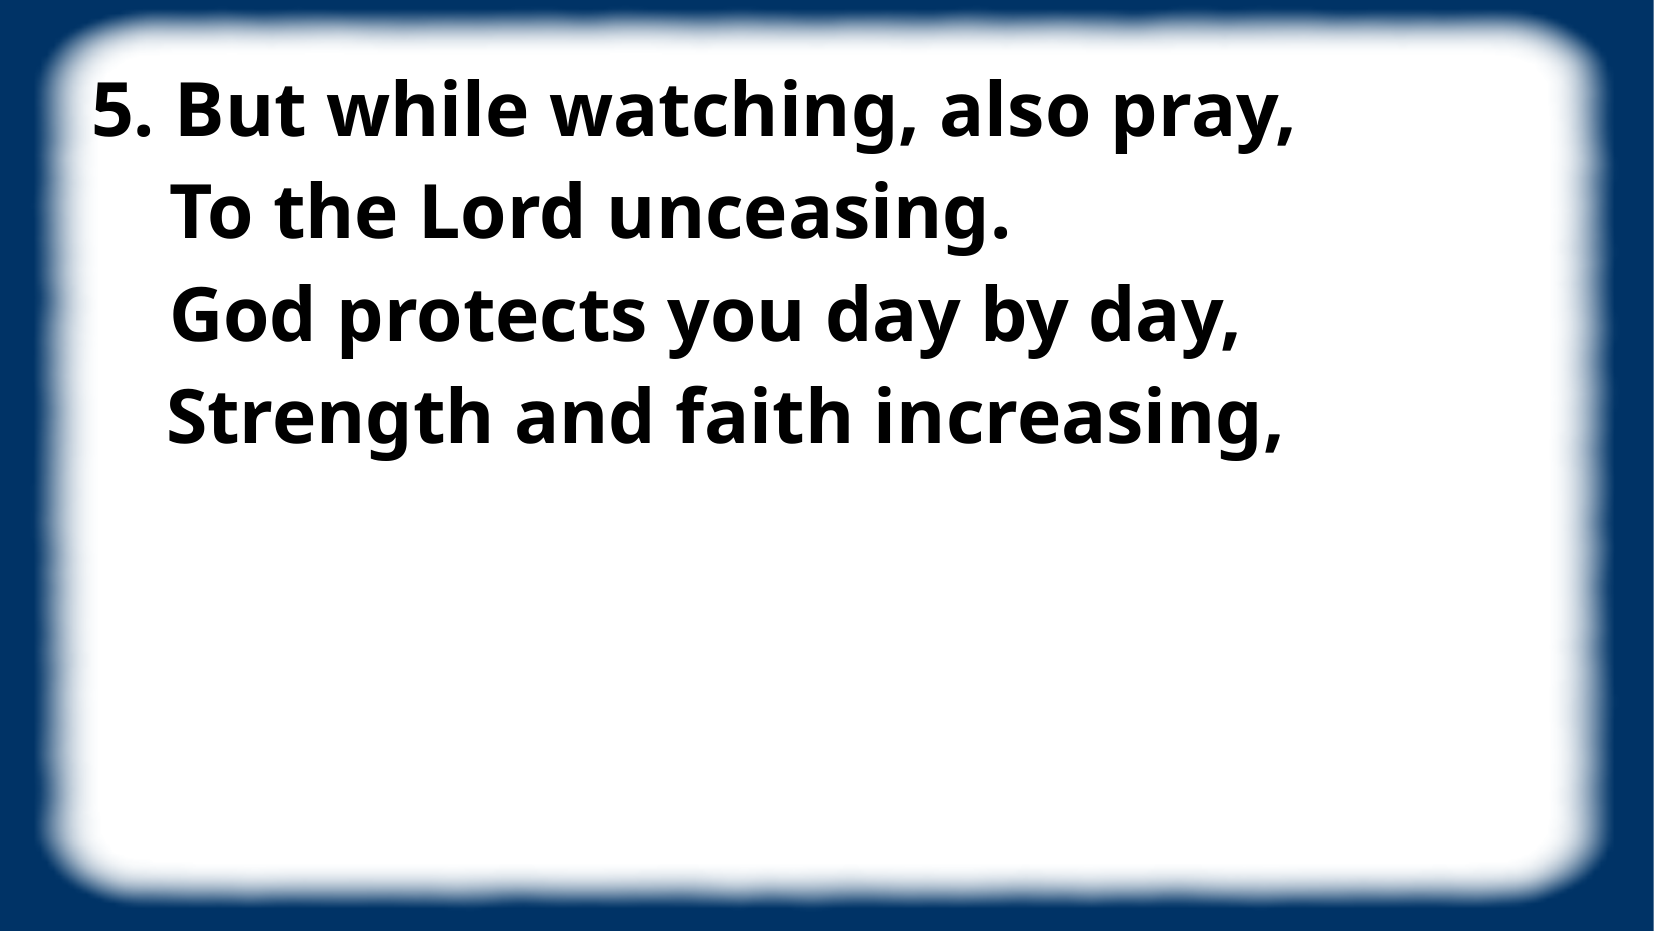

5. But while watching, also pray,
 To the Lord unceasing.
 God protects you day by day,
Strength and faith increasing,